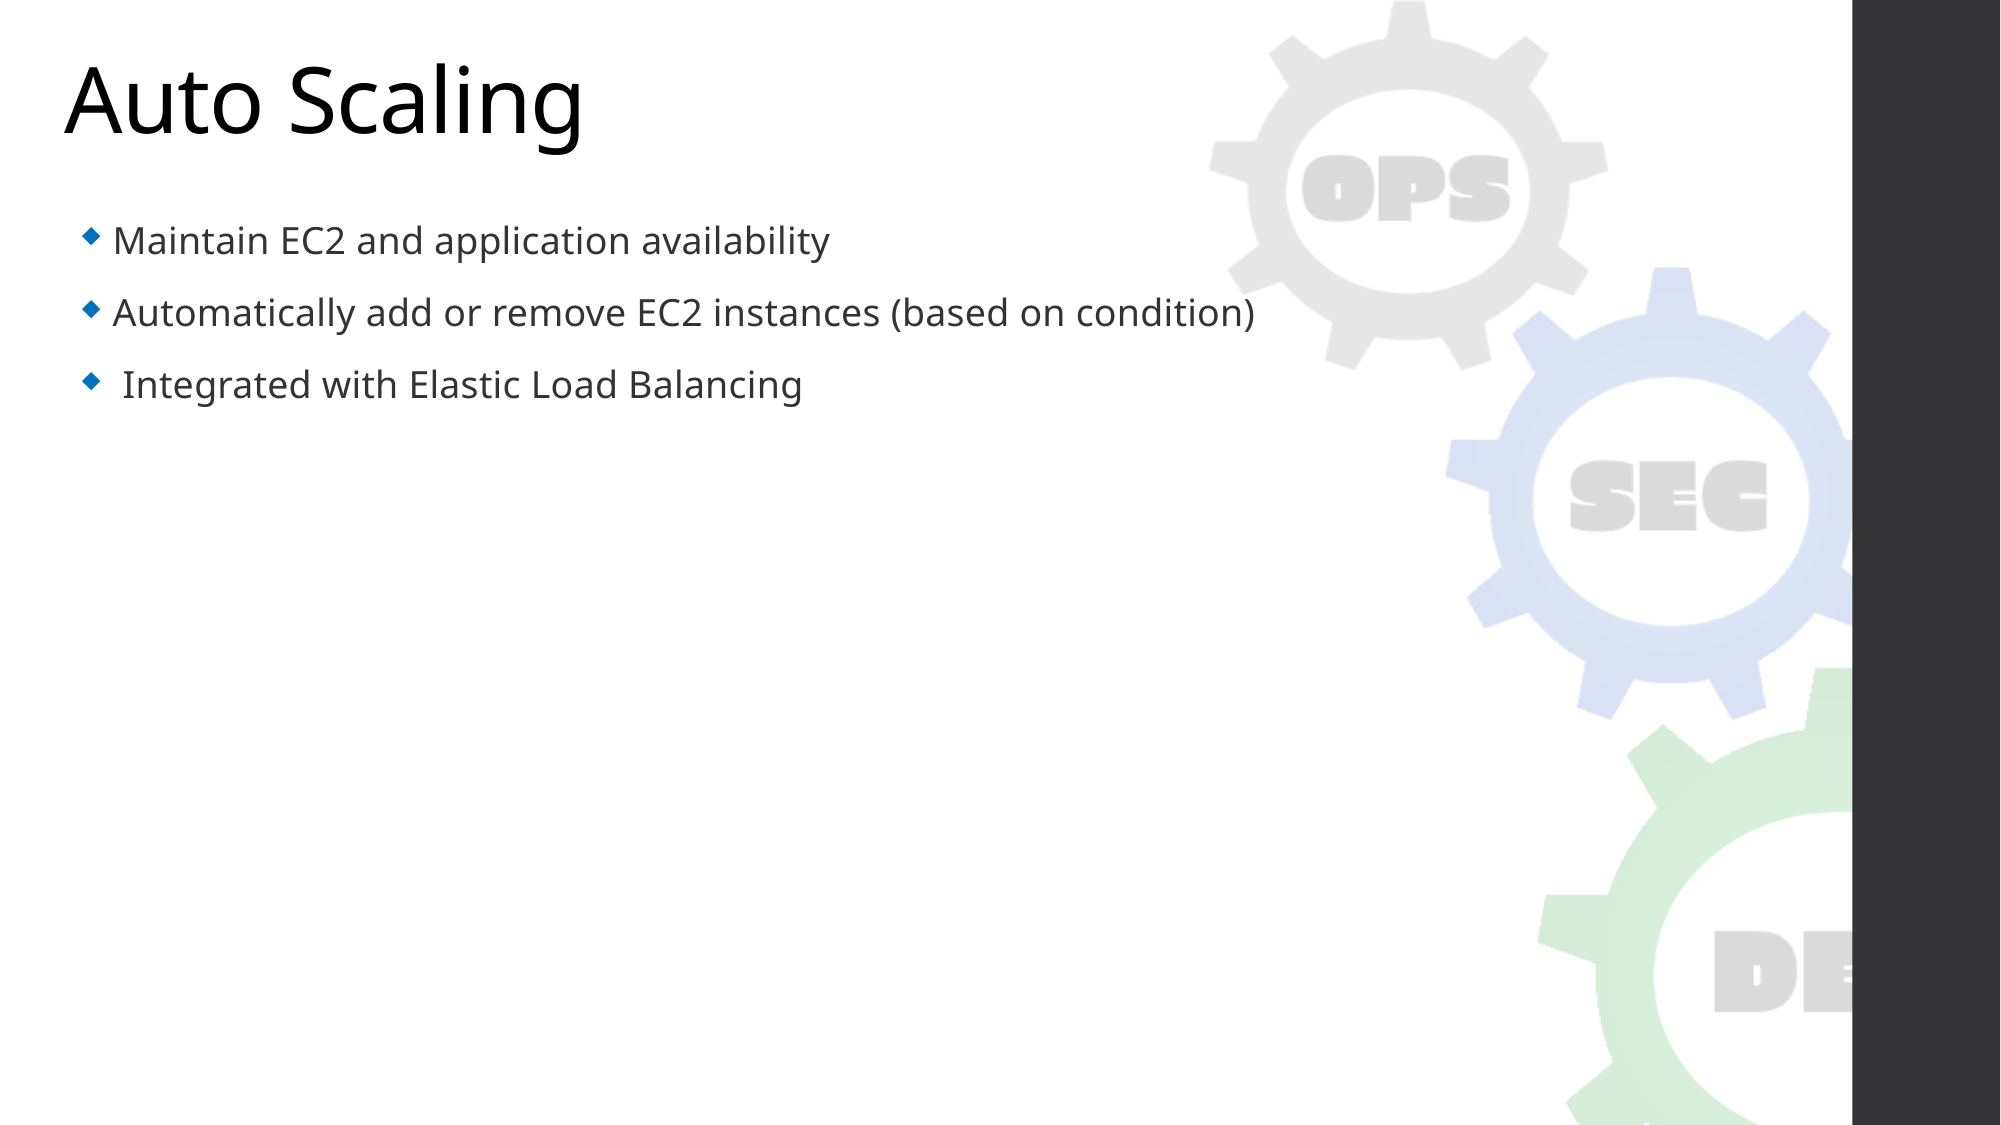

# Auto Scaling
Maintain EC2 and application availability
Automatically add or remove EC2 instances (based on condition)
 Integrated with Elastic Load Balancing